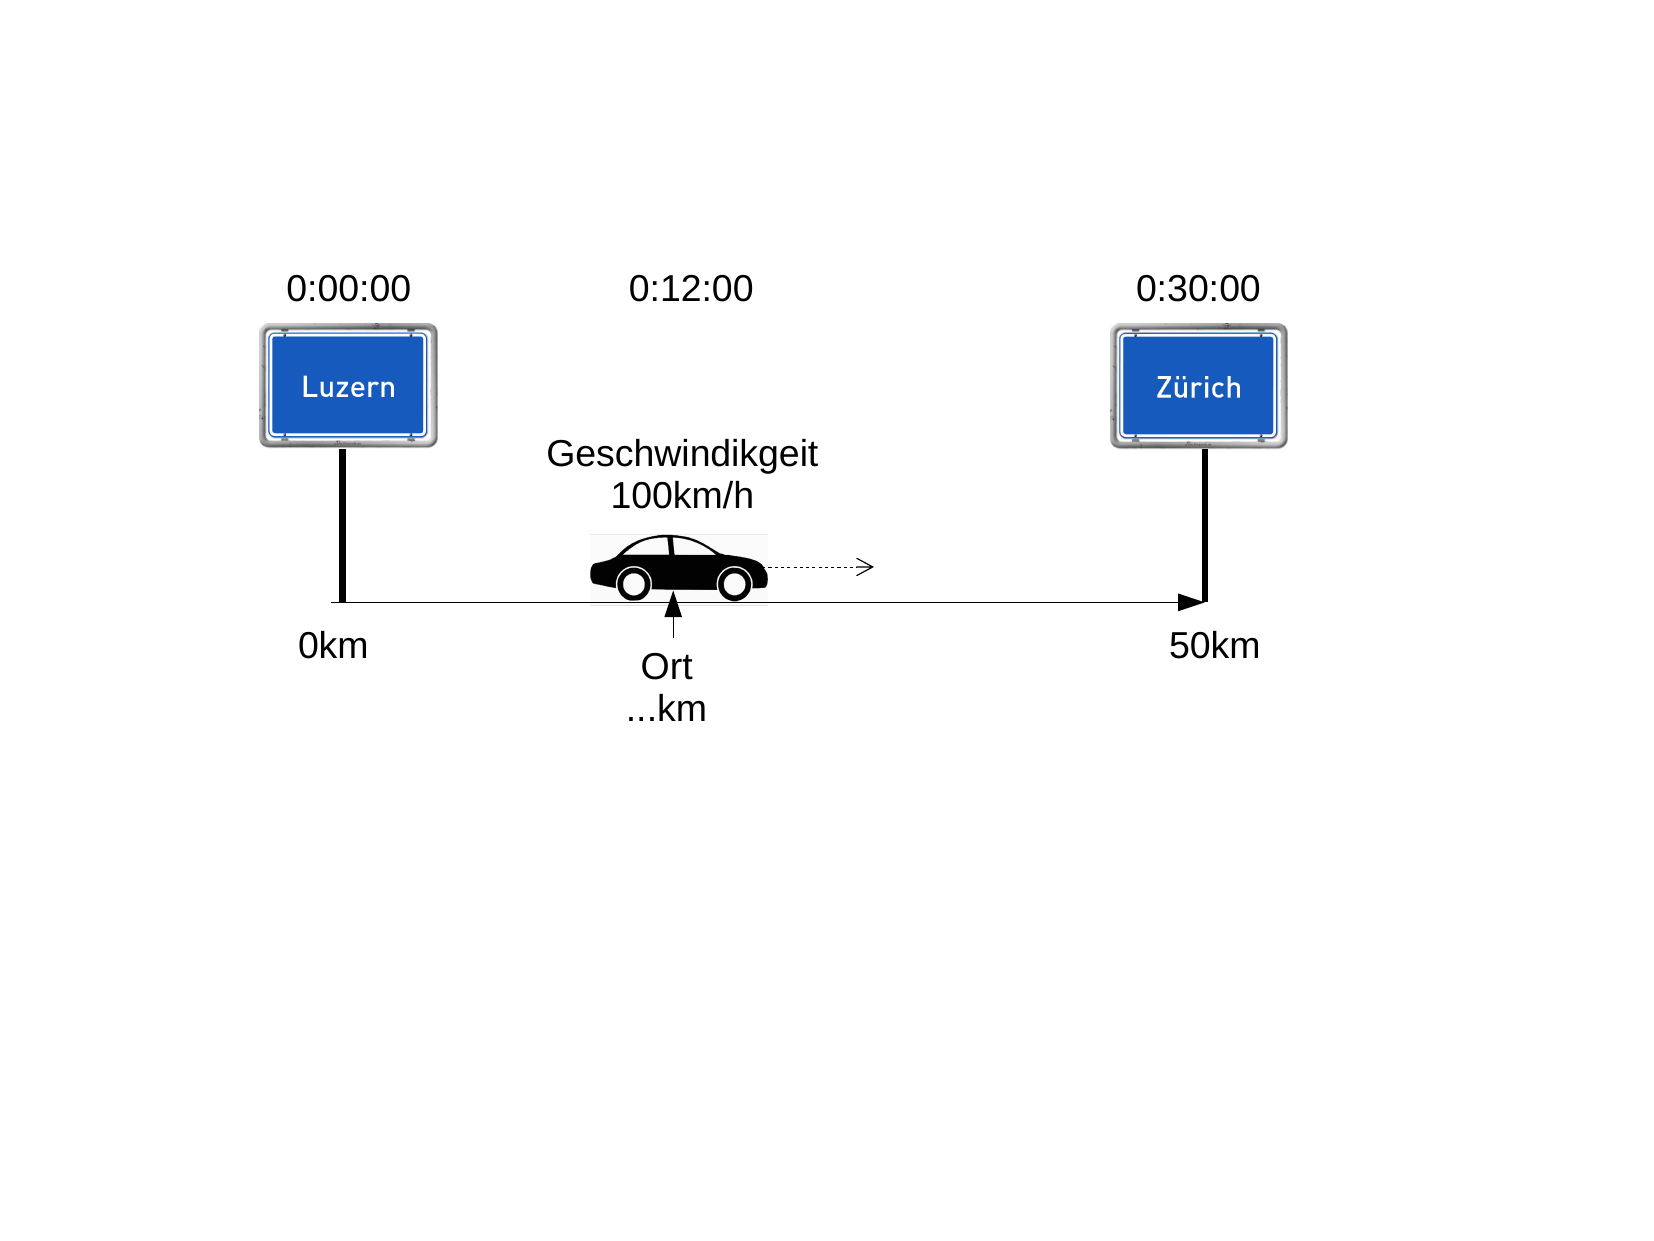

0:00:00
0:12:00
0:30:00
Geschwindikgeit
100km/h
0km
50km
Ort
...km